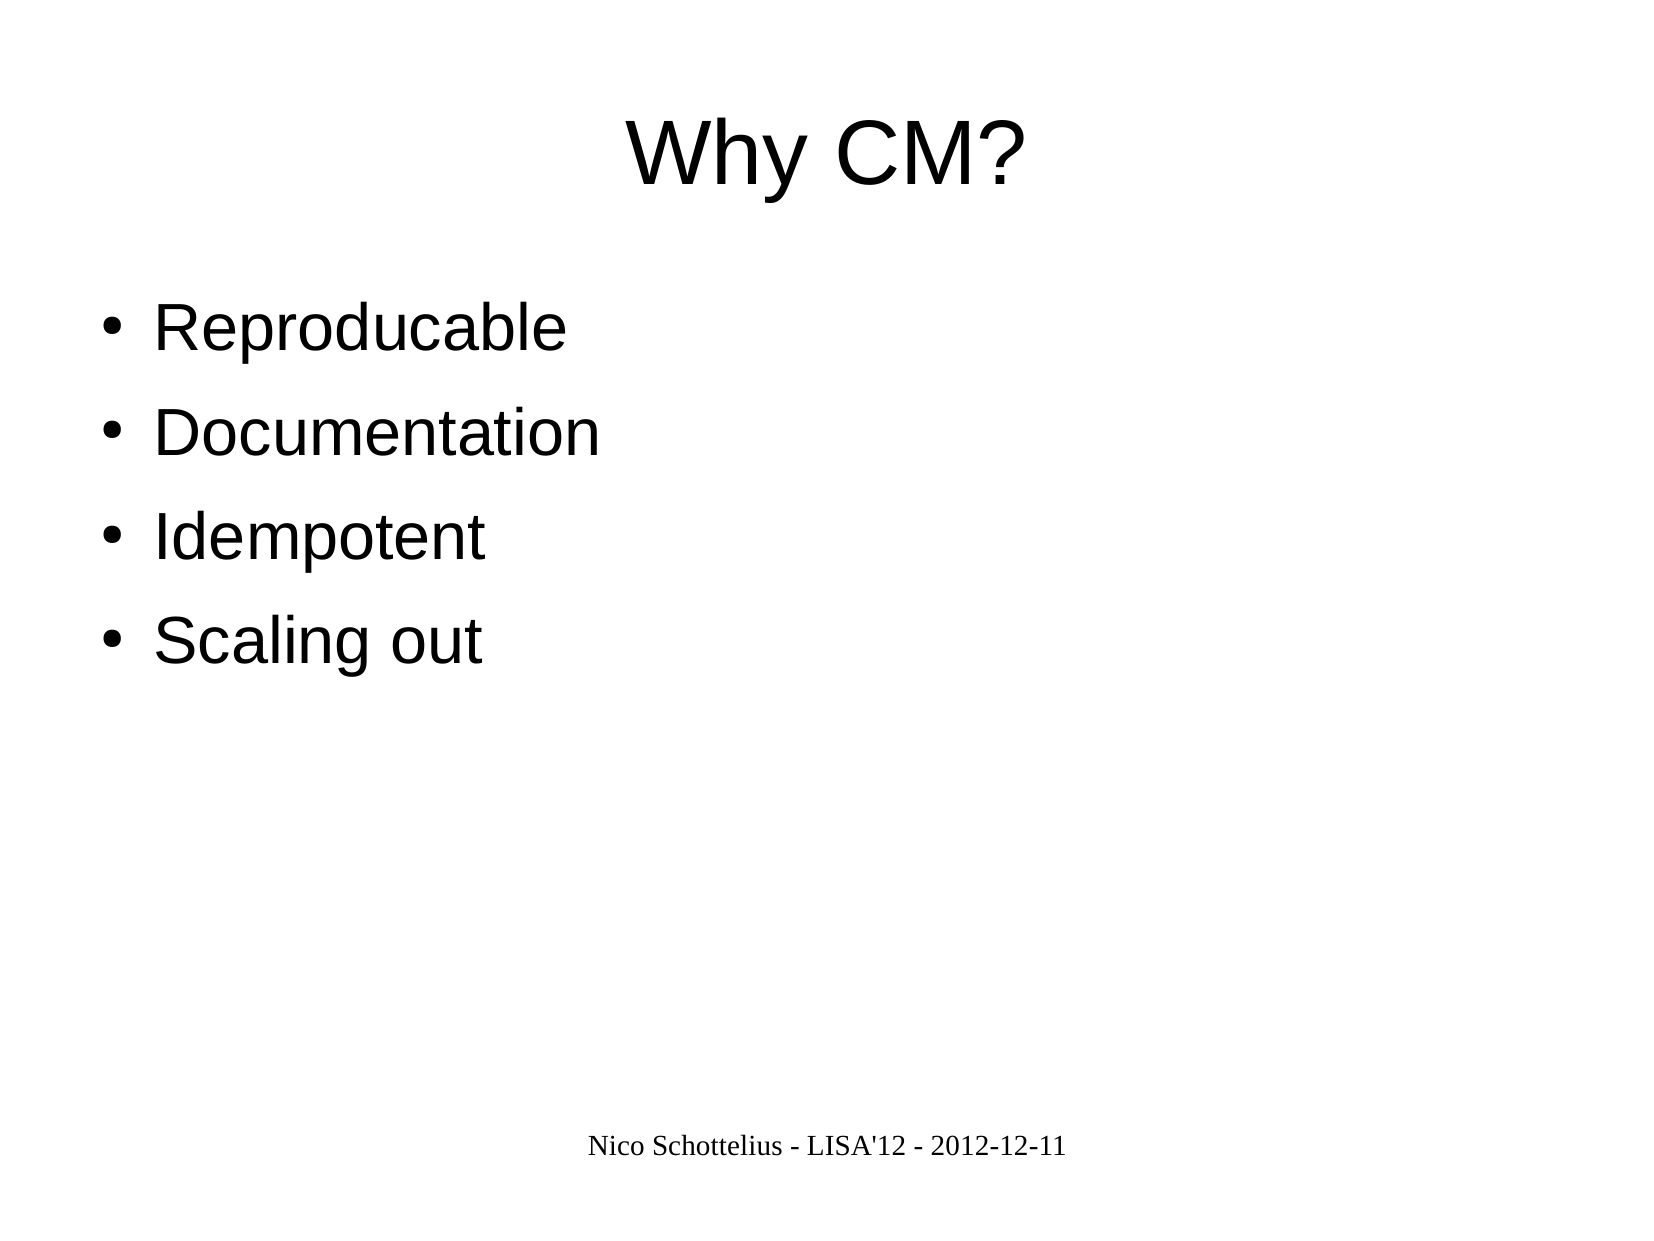

# Why CM?
Reproducable
Documentation
Idempotent
Scaling out
Nico Schottelius - LISA'12 - 2012-12-11